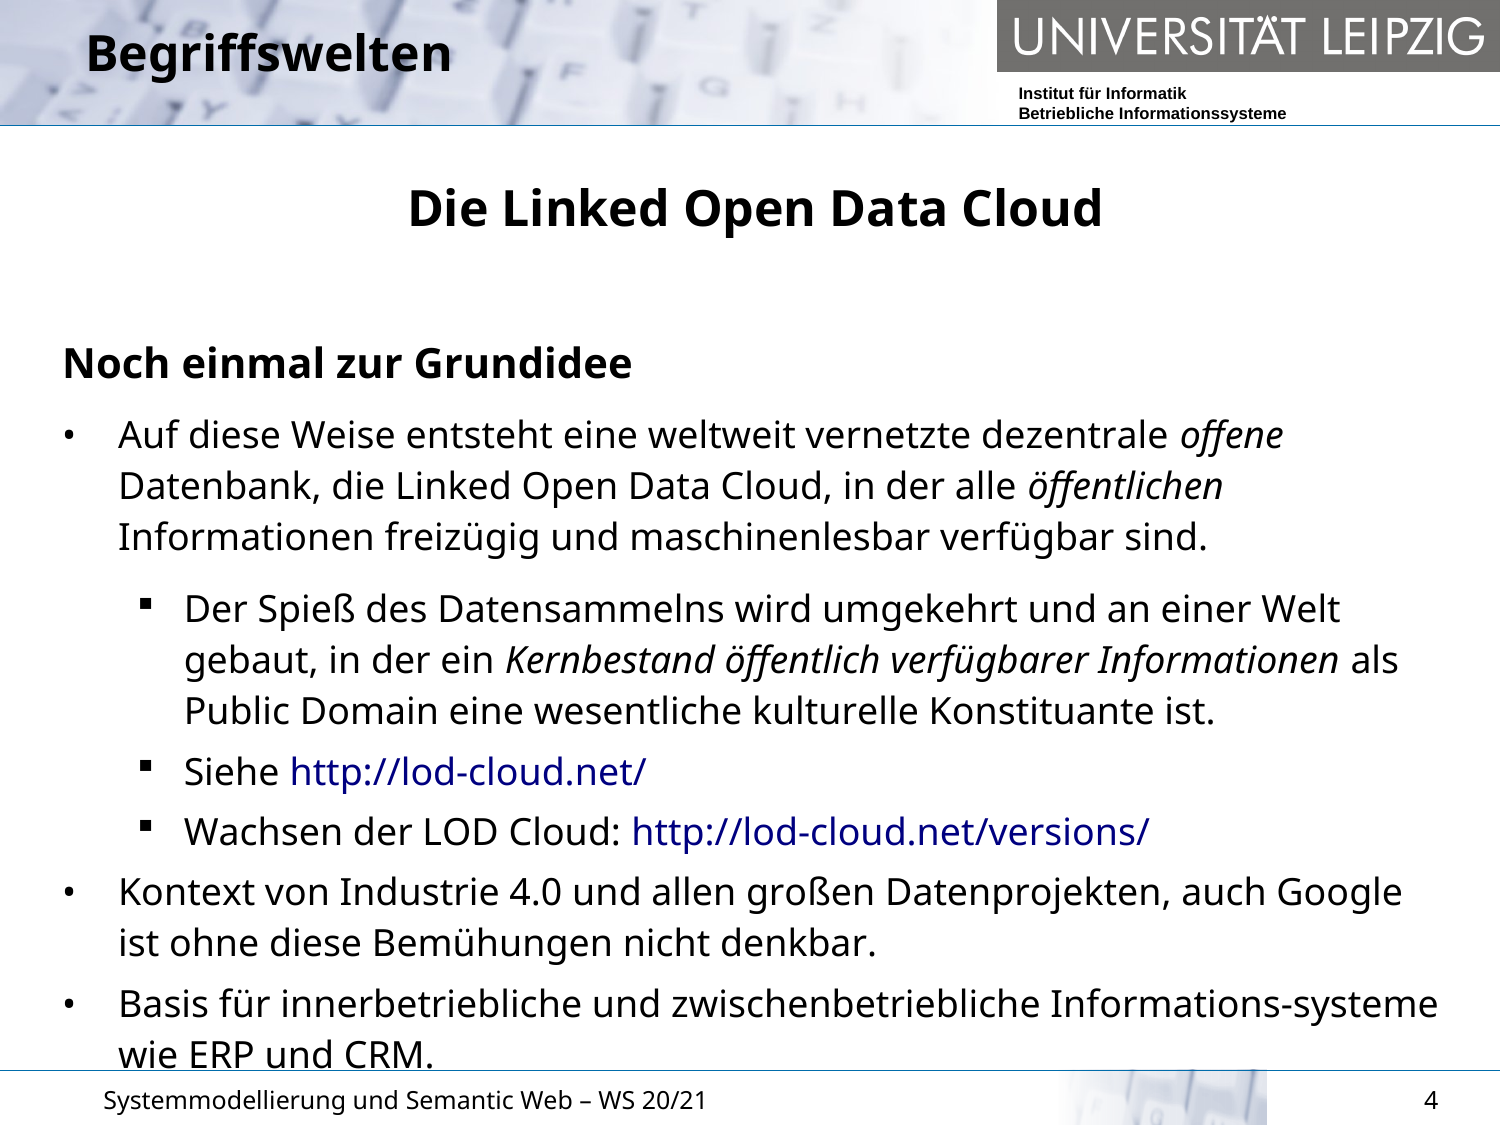

Begriffswelten
# Die Linked Open Data Cloud
Noch einmal zur Grundidee
Auf diese Weise entsteht eine weltweit vernetzte dezentrale offene Datenbank, die Linked Open Data Cloud, in der alle öffentlichen Informationen freizügig und maschinenlesbar verfügbar sind.
Der Spieß des Datensammelns wird umgekehrt und an einer Welt gebaut, in der ein Kernbestand öffentlich verfügbarer Informationen als Public Domain eine wesentliche kulturelle Konstituante ist.
Siehe http://lod-cloud.net/
Wachsen der LOD Cloud: http://lod-cloud.net/versions/
Kontext von Industrie 4.0 und allen großen Datenprojekten, auch Google ist ohne diese Bemühungen nicht denkbar.
Basis für innerbetriebliche und zwischenbetriebliche Informations-systeme wie ERP und CRM.
Systemmodellierung und Semantic Web – WS 20/21
4